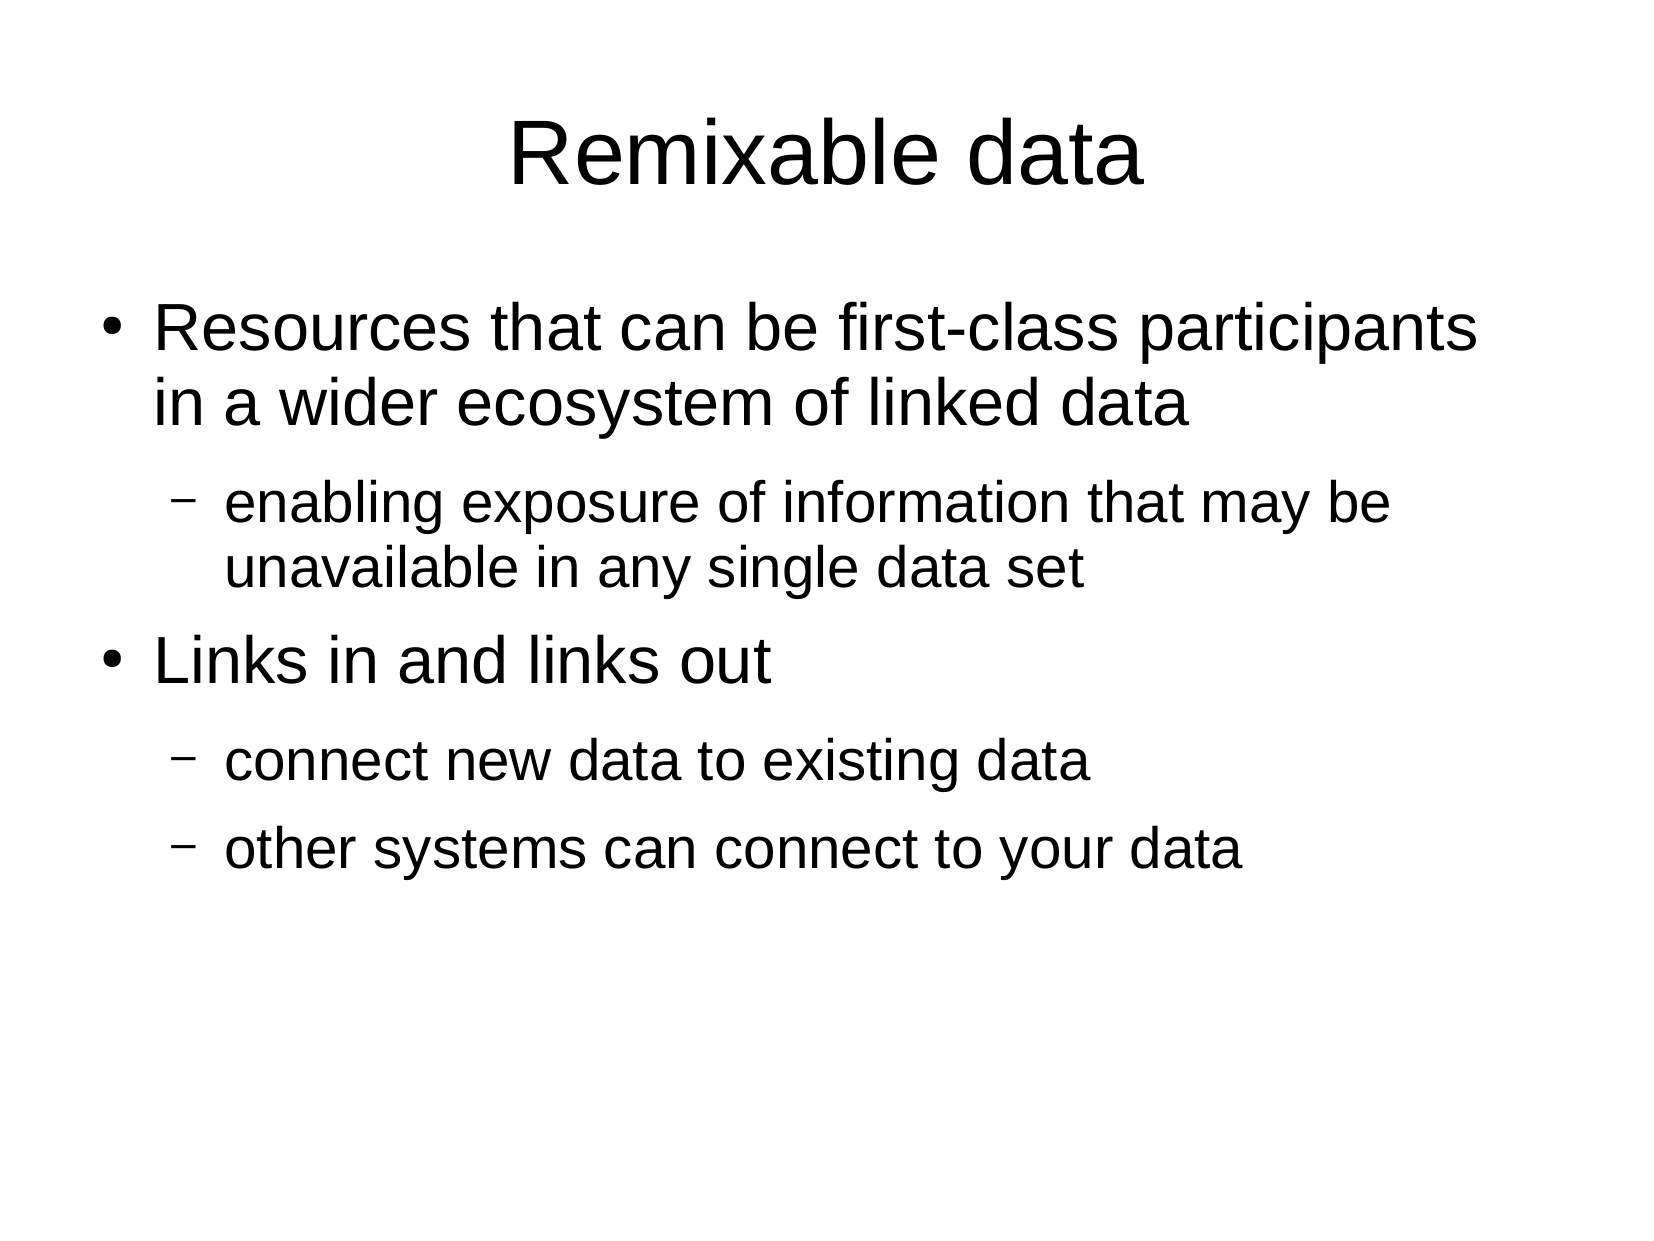

# Remixable data
Resources that can be first-class participants in a wider ecosystem of linked data
enabling exposure of information that may be unavailable in any single data set
Links in and links out
connect new data to existing data
other systems can connect to your data